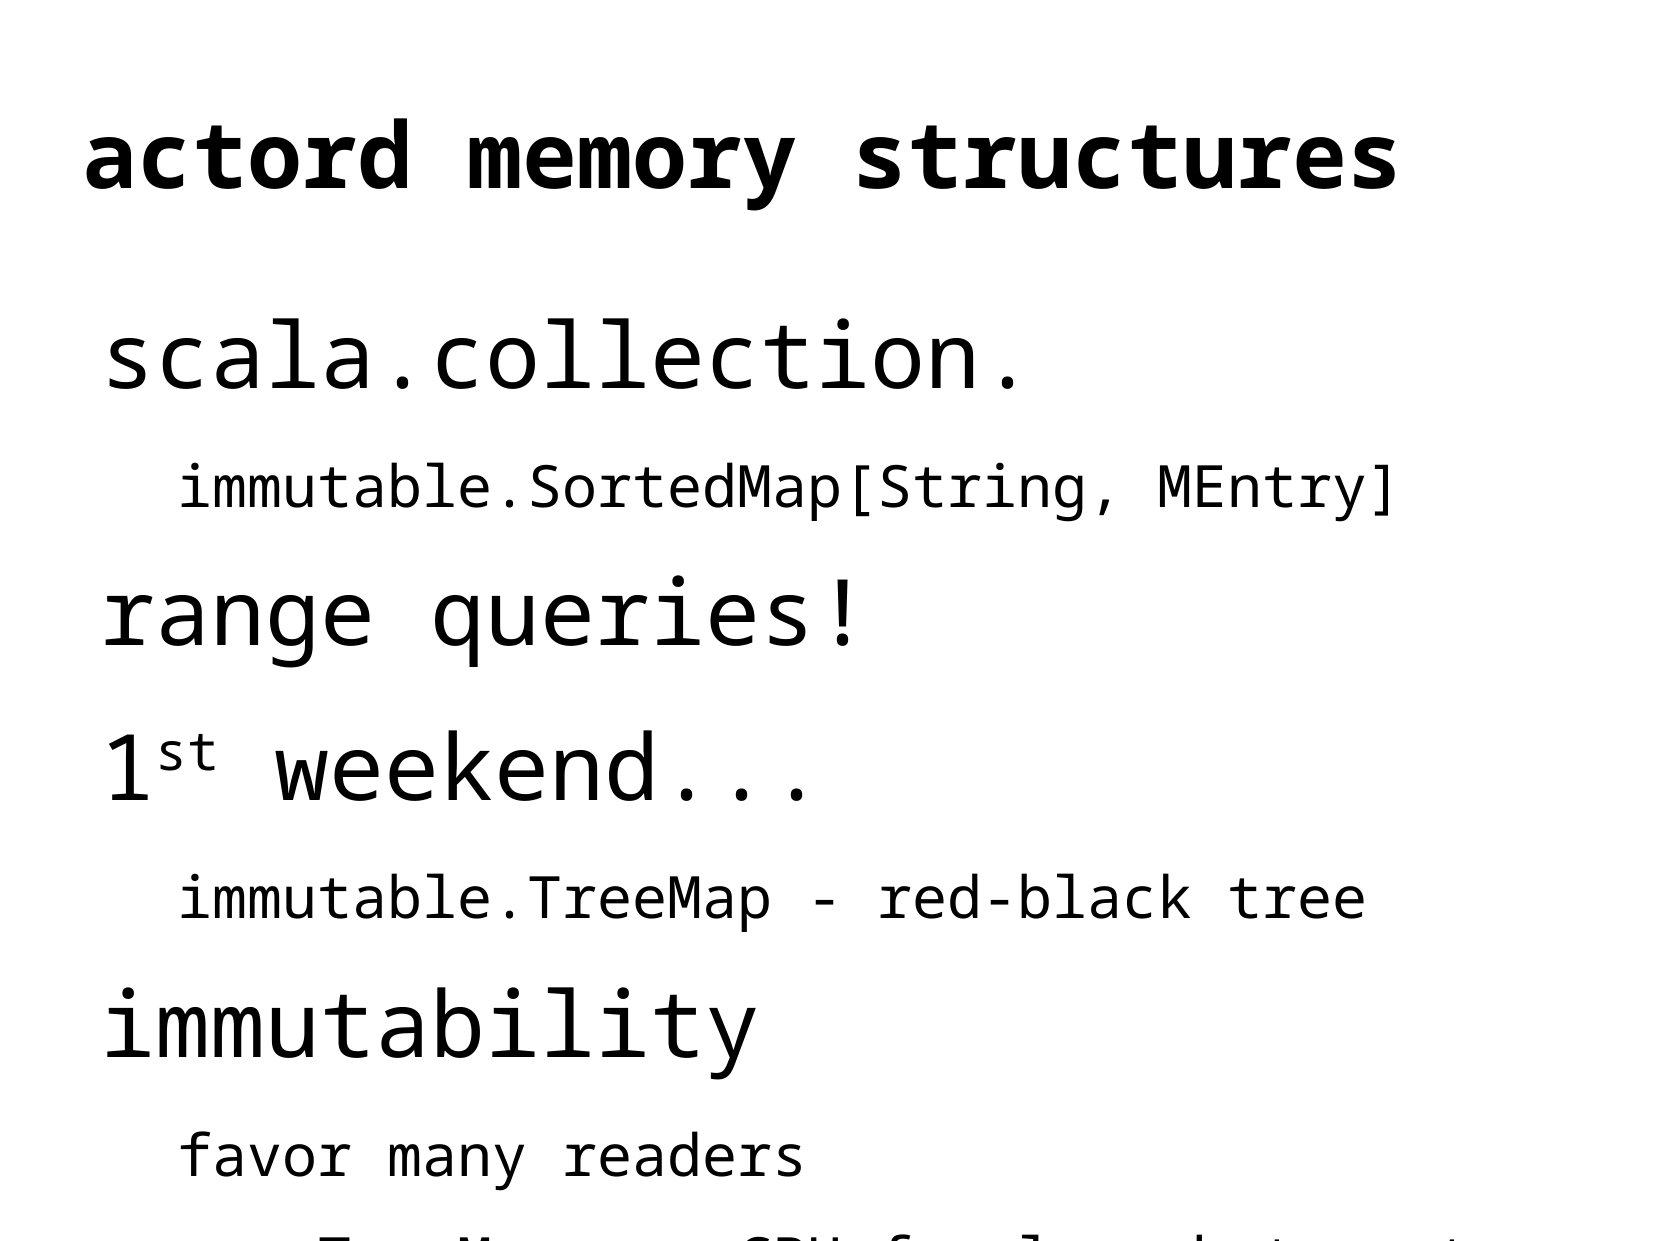

# actord memory structures
scala.collection.
immutable.SortedMap[String, MEntry]
range queries!
1st weekend...
immutable.TreeMap - red-black tree
immutability
favor many readers
one TreeMap per CPU for less hot roots